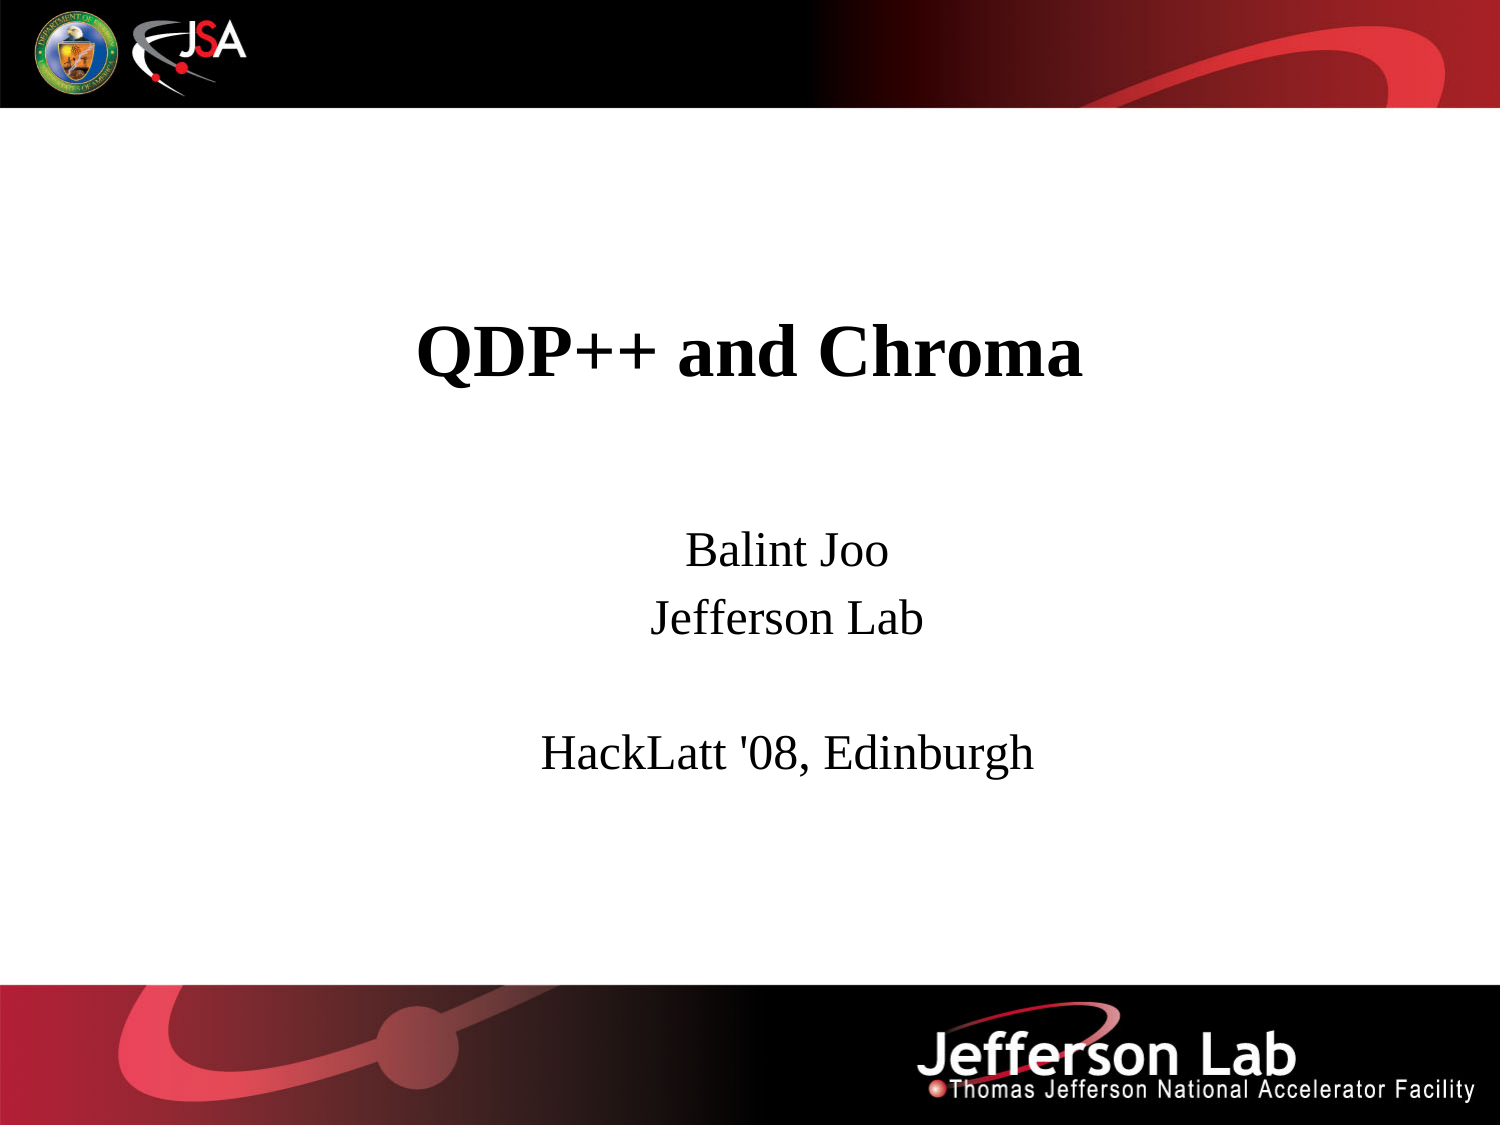

# QDP++ and Chroma
Balint Joo
Jefferson Lab
HackLatt '08, Edinburgh